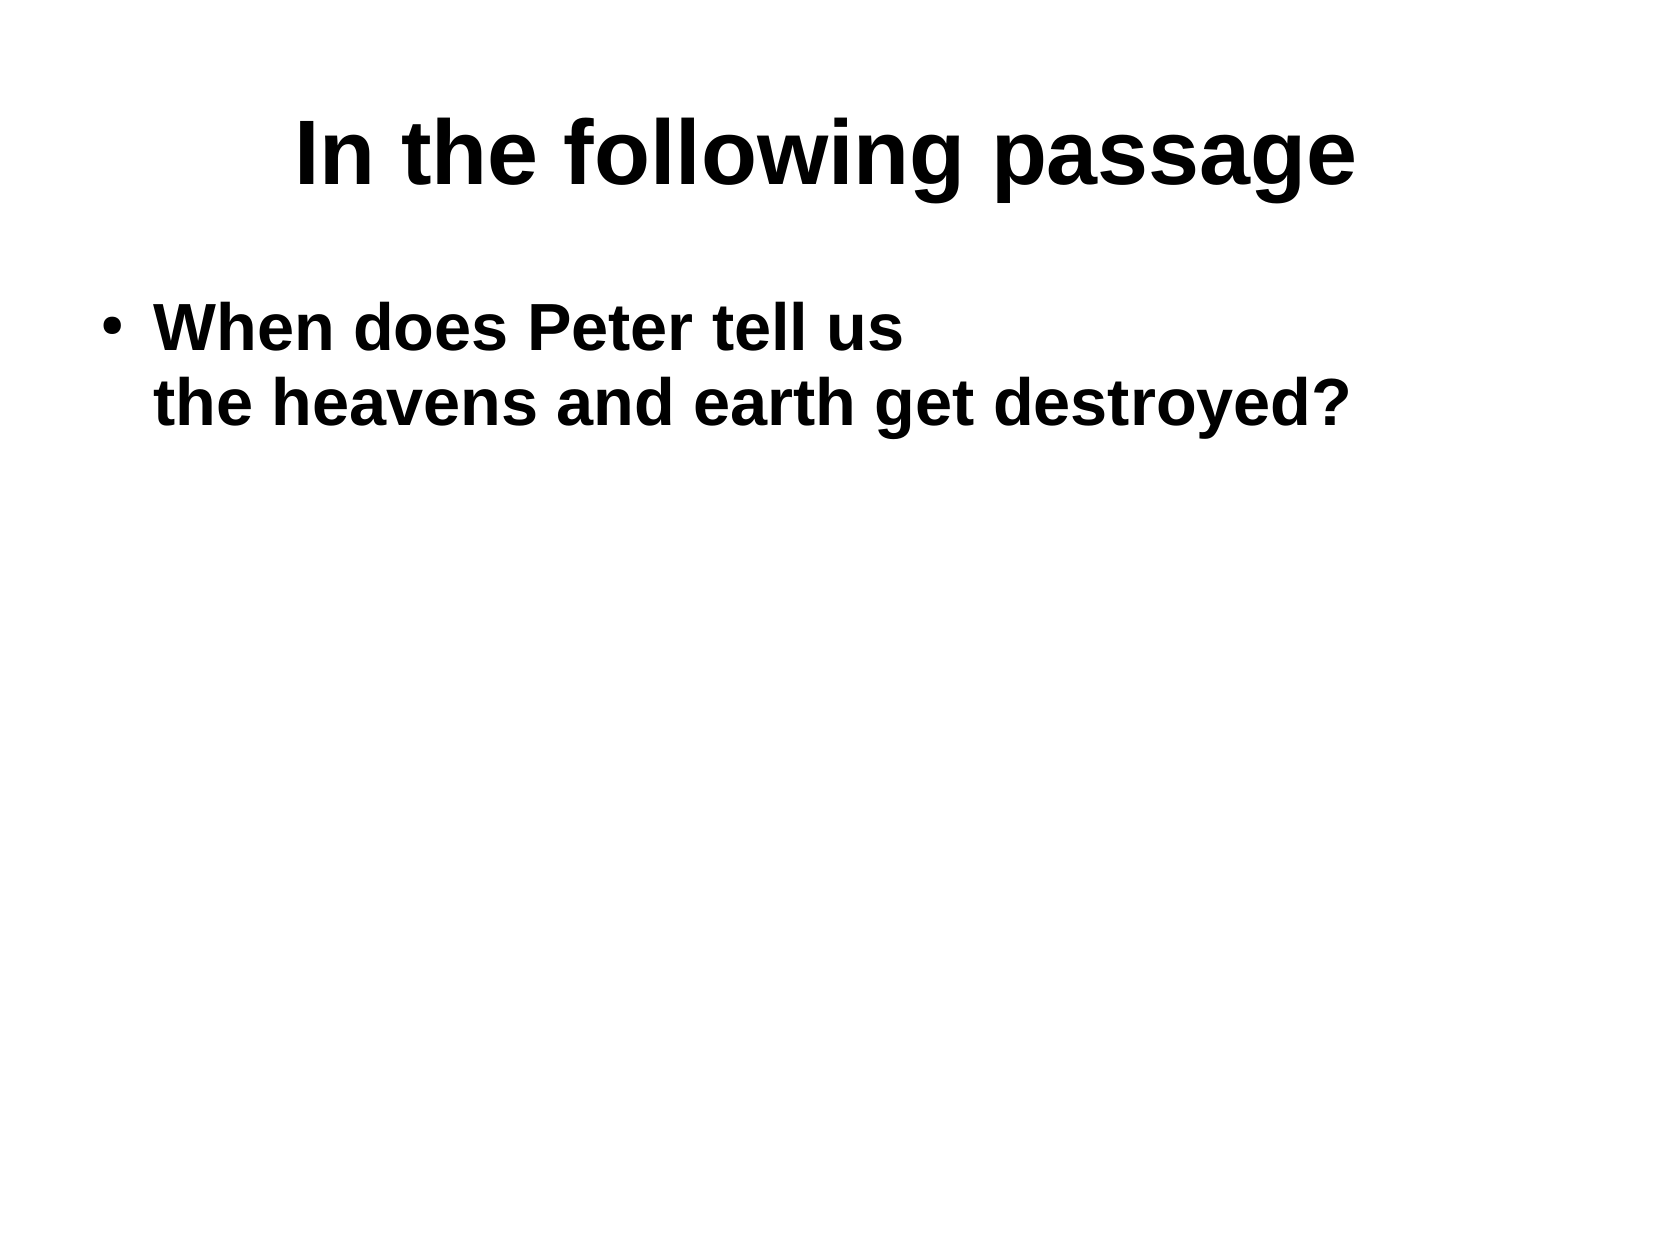

# In the following passage
When does Peter tell us
the heavens and earth get destroyed?